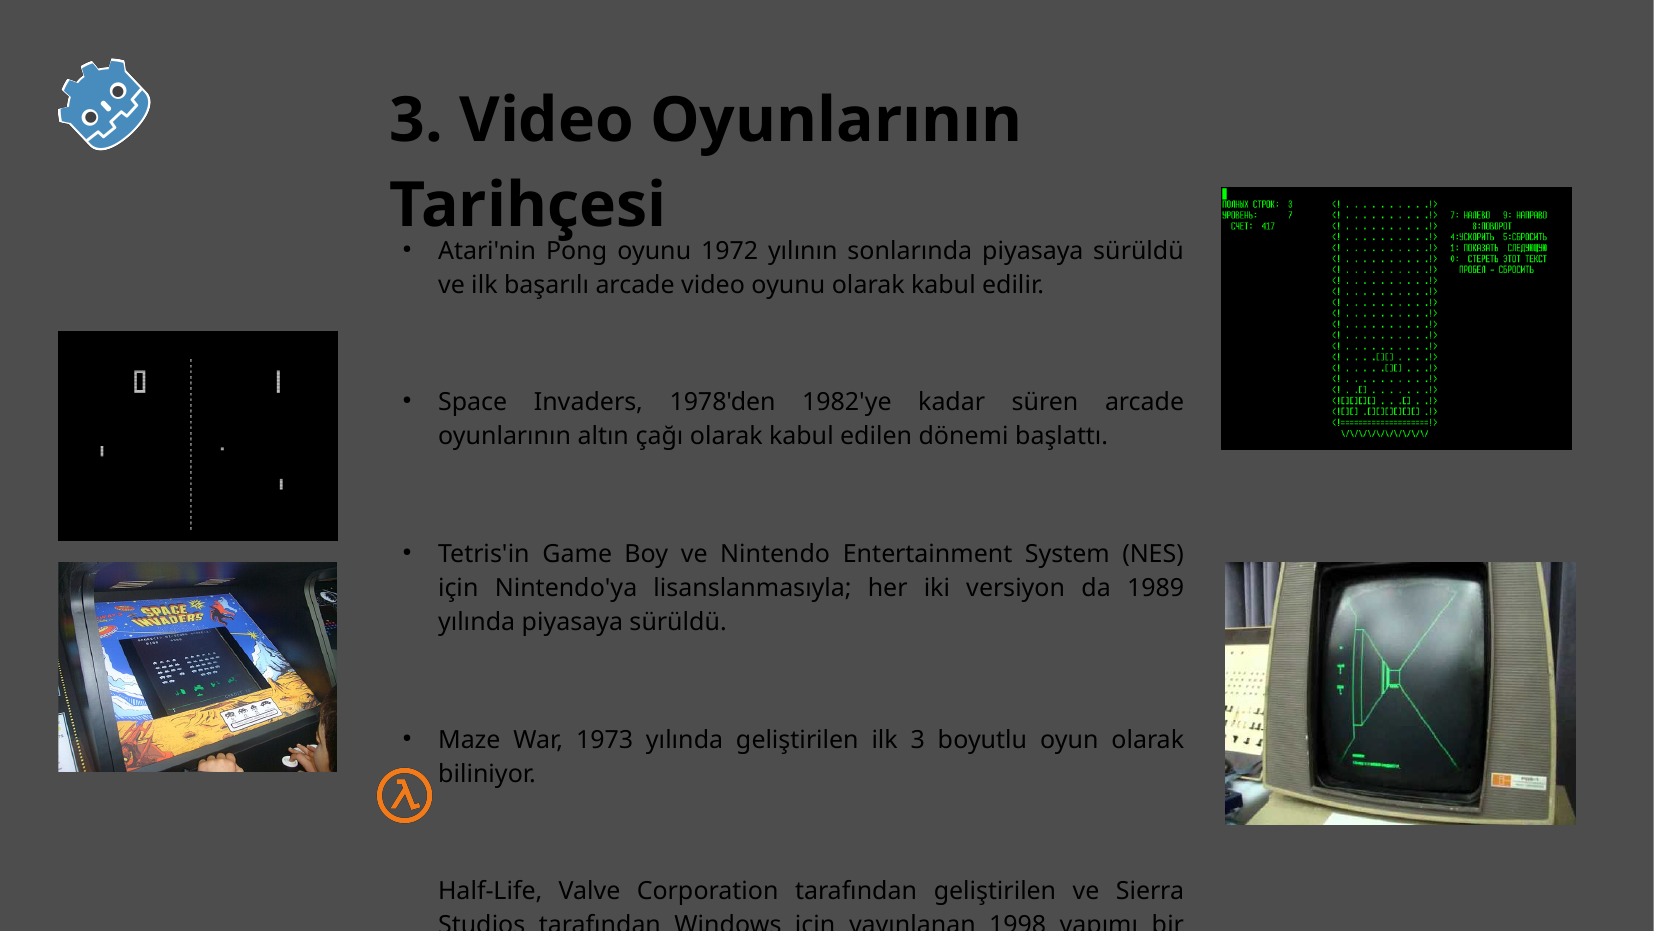

3. Video Oyunlarının Tarihçesi
Atari'nin Pong oyunu 1972 yılının sonlarında piyasaya sürüldü ve ilk başarılı arcade video oyunu olarak kabul edilir.
Space Invaders, 1978'den 1982'ye kadar süren arcade oyunlarının altın çağı olarak kabul edilen dönemi başlattı.
Tetris'in Game Boy ve Nintendo Entertainment System (NES) için Nintendo'ya lisanslanmasıyla; her iki versiyon da 1989 yılında piyasaya sürüldü.
Maze War, 1973 yılında geliştirilen ilk 3 boyutlu oyun olarak biliniyor.
Half-Life, Valve Corporation tarafından geliştirilen ve Sierra Studios tarafından Windows için yayınlanan 1998 yapımı bir birinci şahıs nişancı oyunudur.